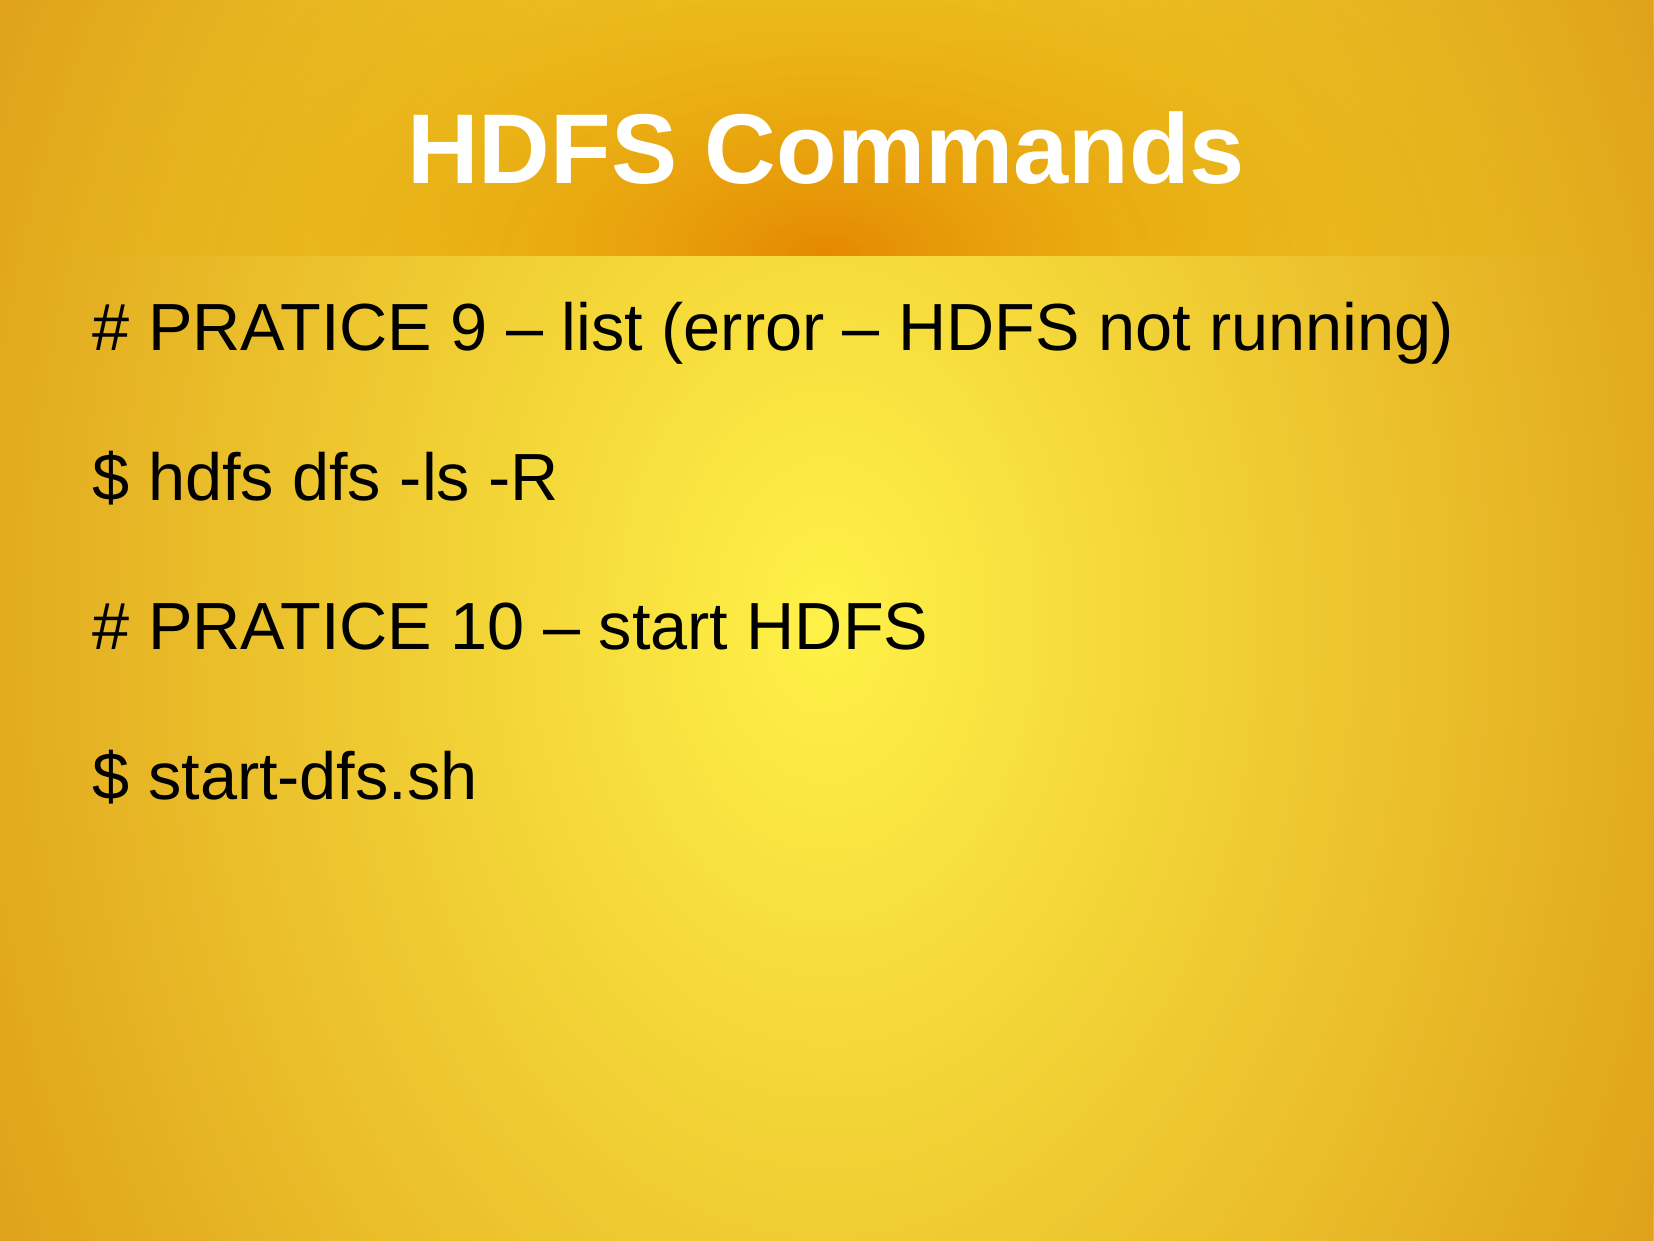

# HDFS Commands
# PRATICE 9 – list (error – HDFS not running)
$ hdfs dfs -ls -R
# PRATICE 10 – start HDFS
$ start-dfs.sh